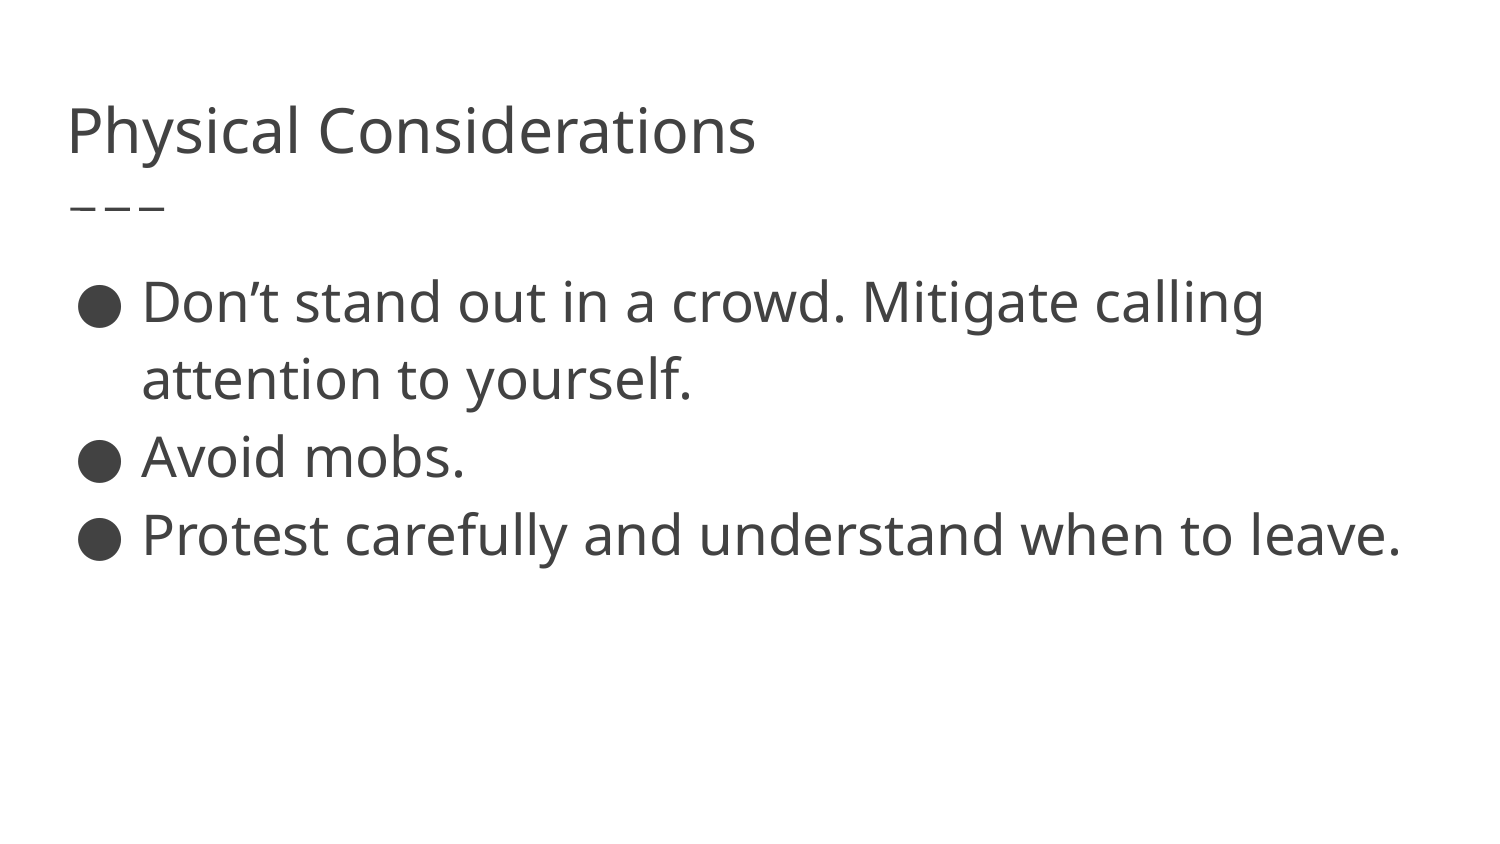

# Physical Considerations
Don’t stand out in a crowd. Mitigate calling attention to yourself.
Avoid mobs.
Protest carefully and understand when to leave.